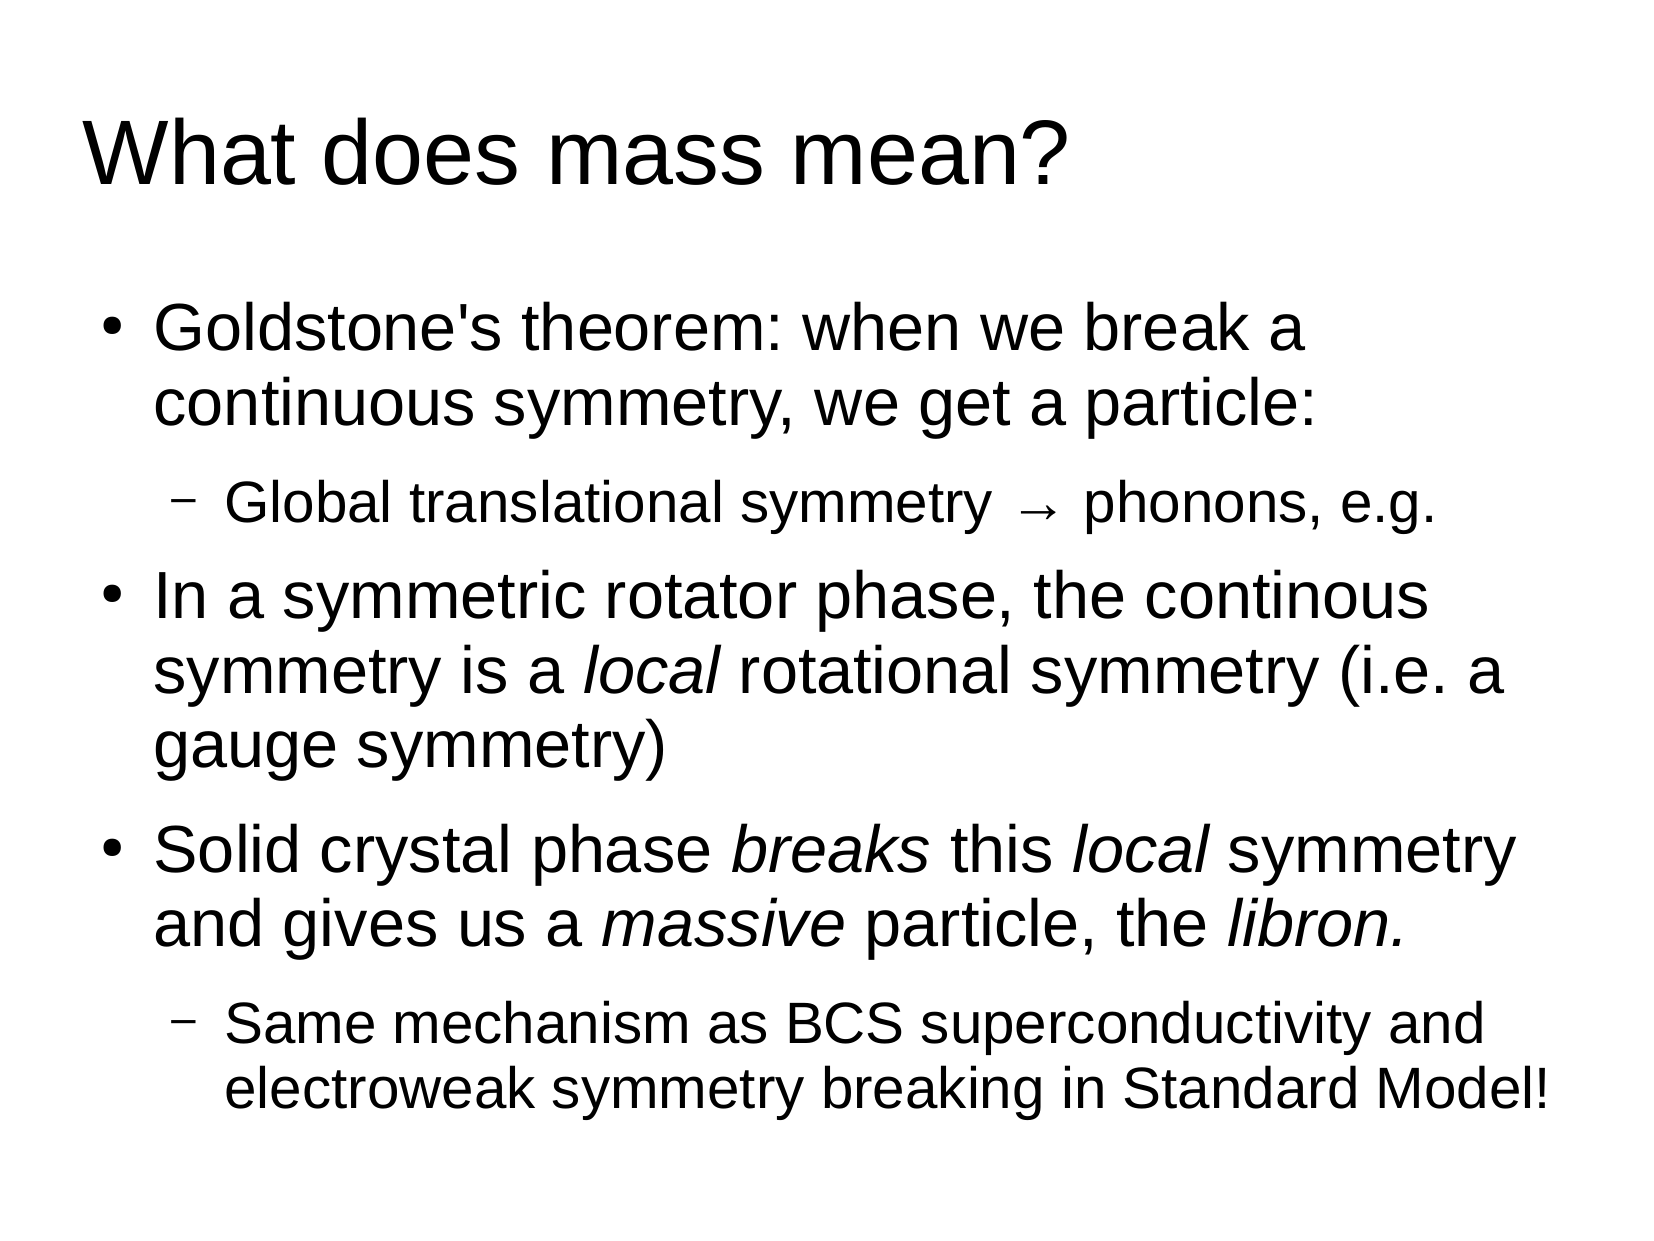

# What does mass mean?
Goldstone's theorem: when we break a continuous symmetry, we get a particle:
Global translational symmetry → phonons, e.g.
In a symmetric rotator phase, the continous symmetry is a local rotational symmetry (i.e. a gauge symmetry)
Solid crystal phase breaks this local symmetry and gives us a massive particle, the libron.
Same mechanism as BCS superconductivity and electroweak symmetry breaking in Standard Model!